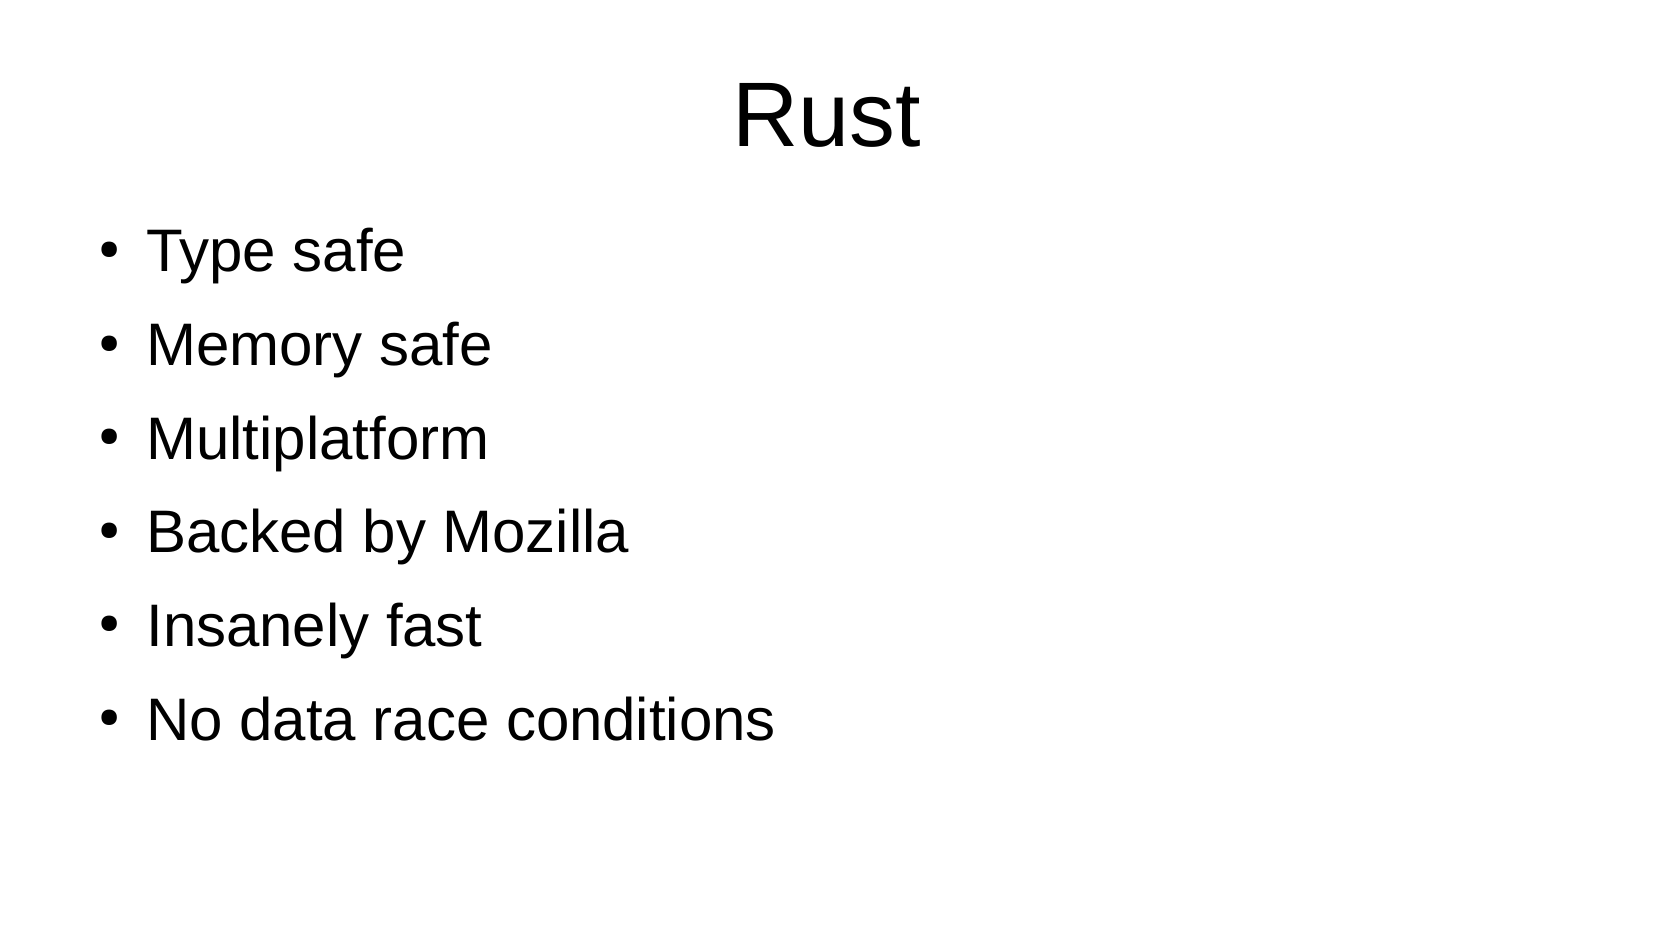

# Rust
Type safe
Memory safe
Multiplatform
Backed by Mozilla
Insanely fast
No data race conditions